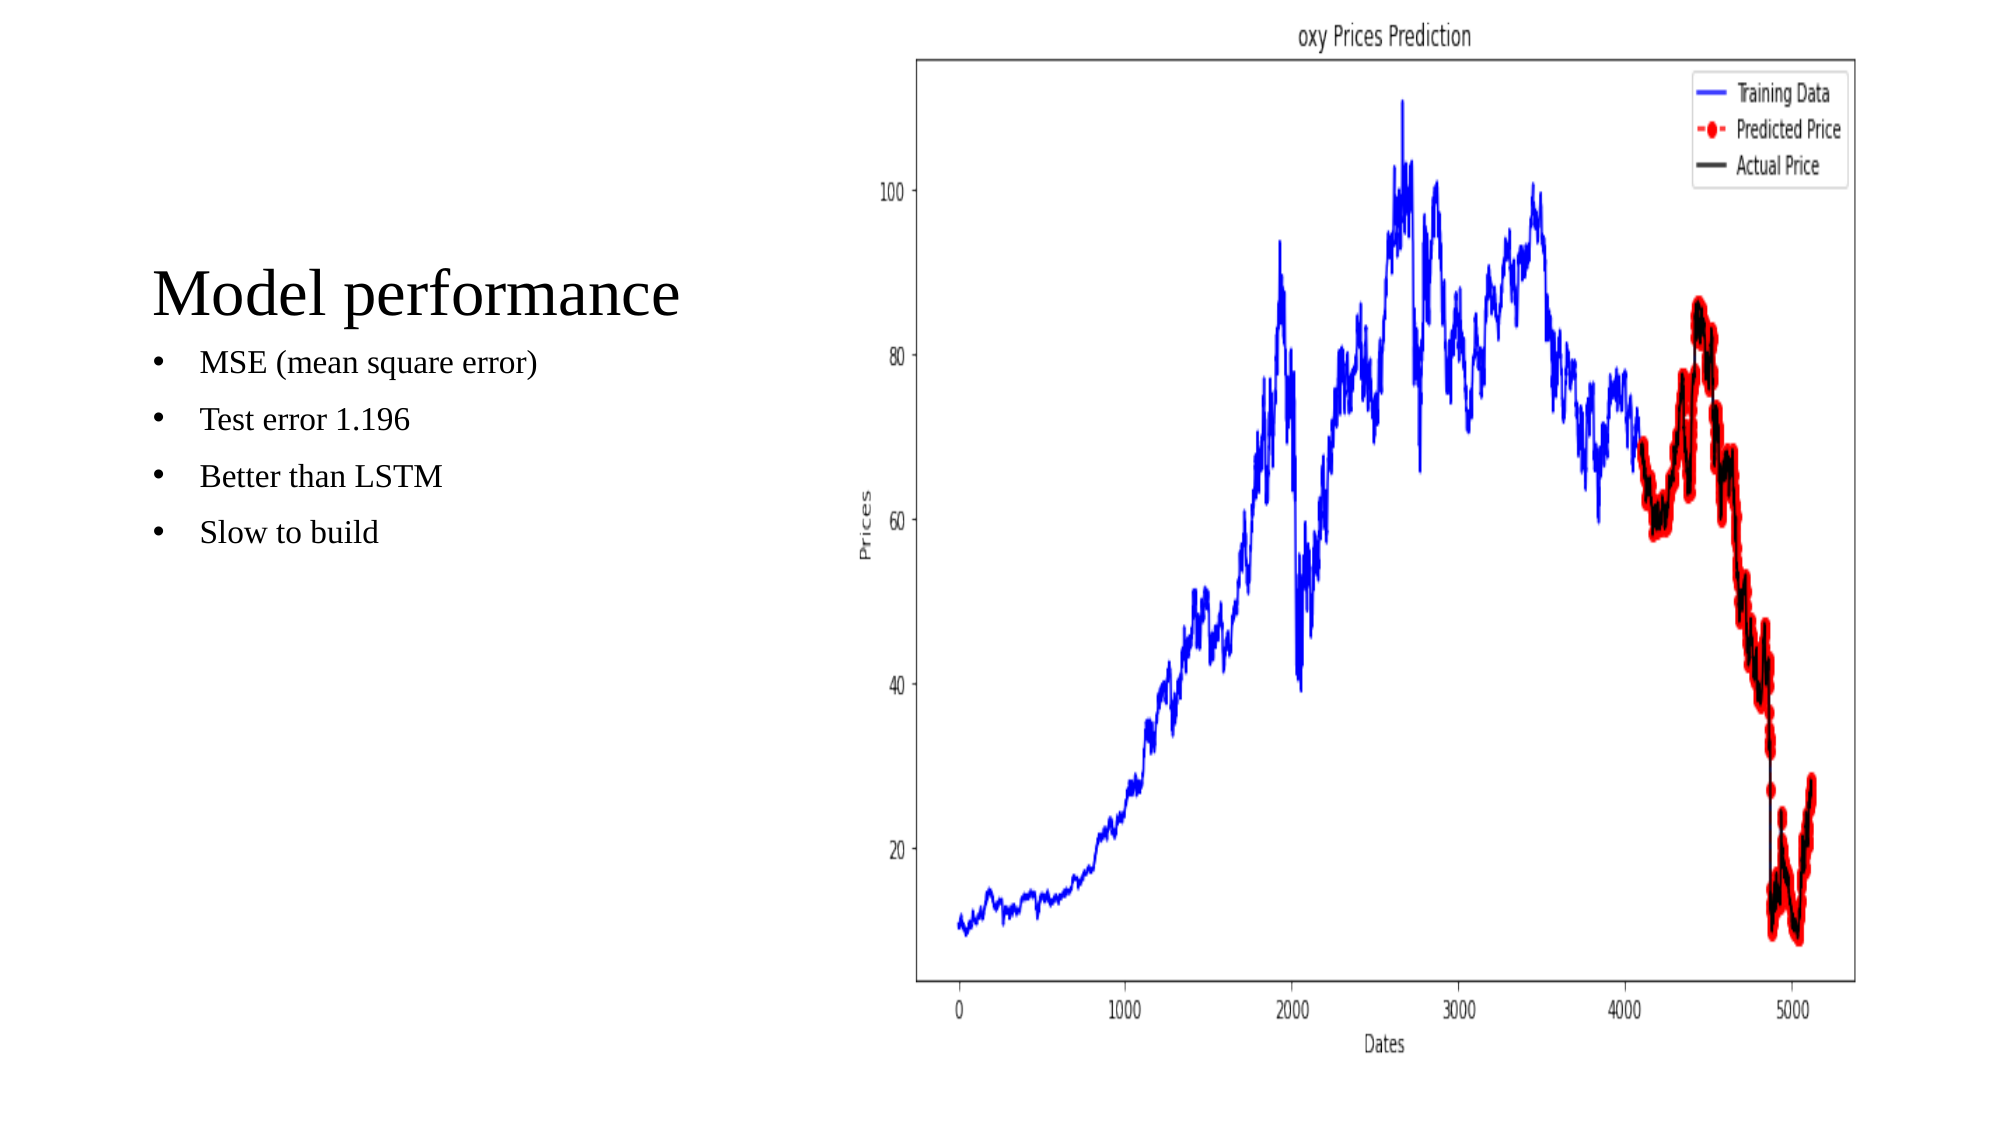

# Model performance
MSE (mean square error)
Test error 1.196
Better than LSTM
Slow to build